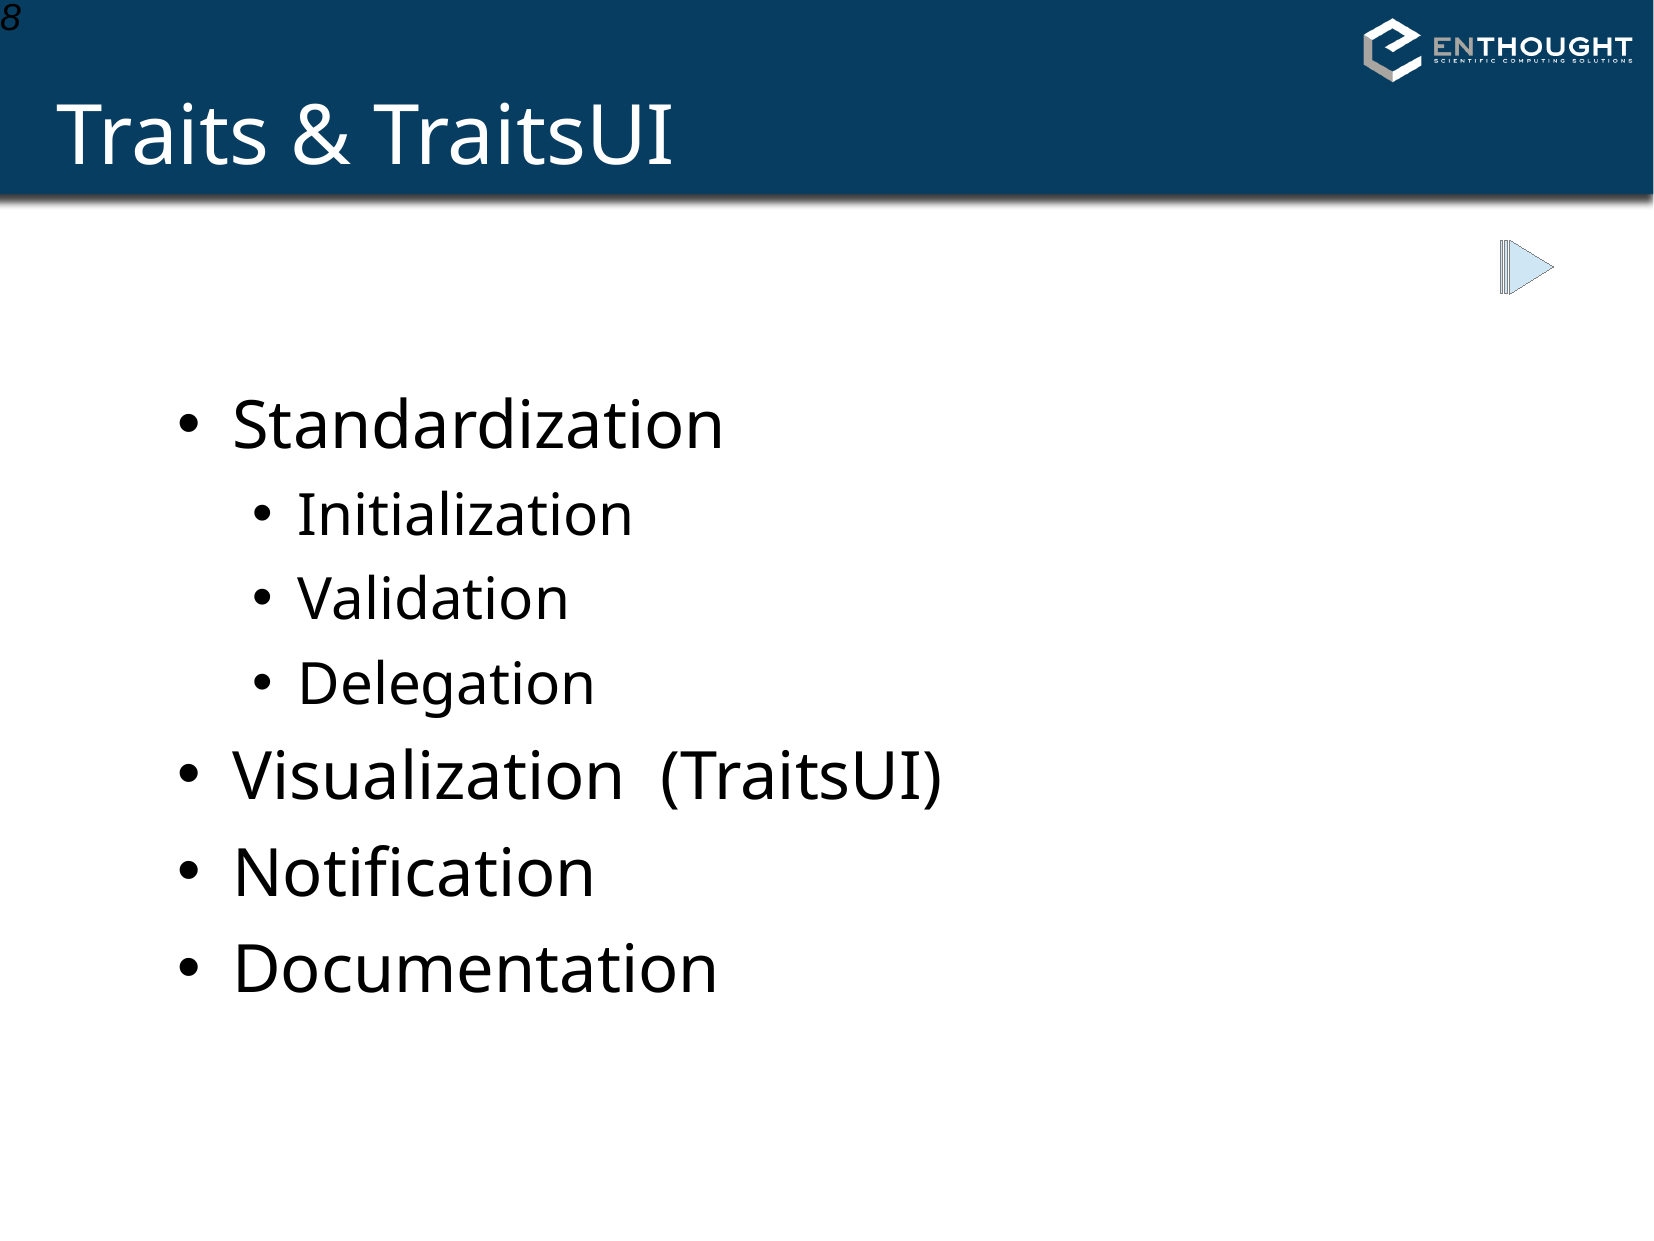

# Traits & TraitsUI
Standardization
Initialization
Validation
Delegation
Visualization (TraitsUI)
Notification
Documentation